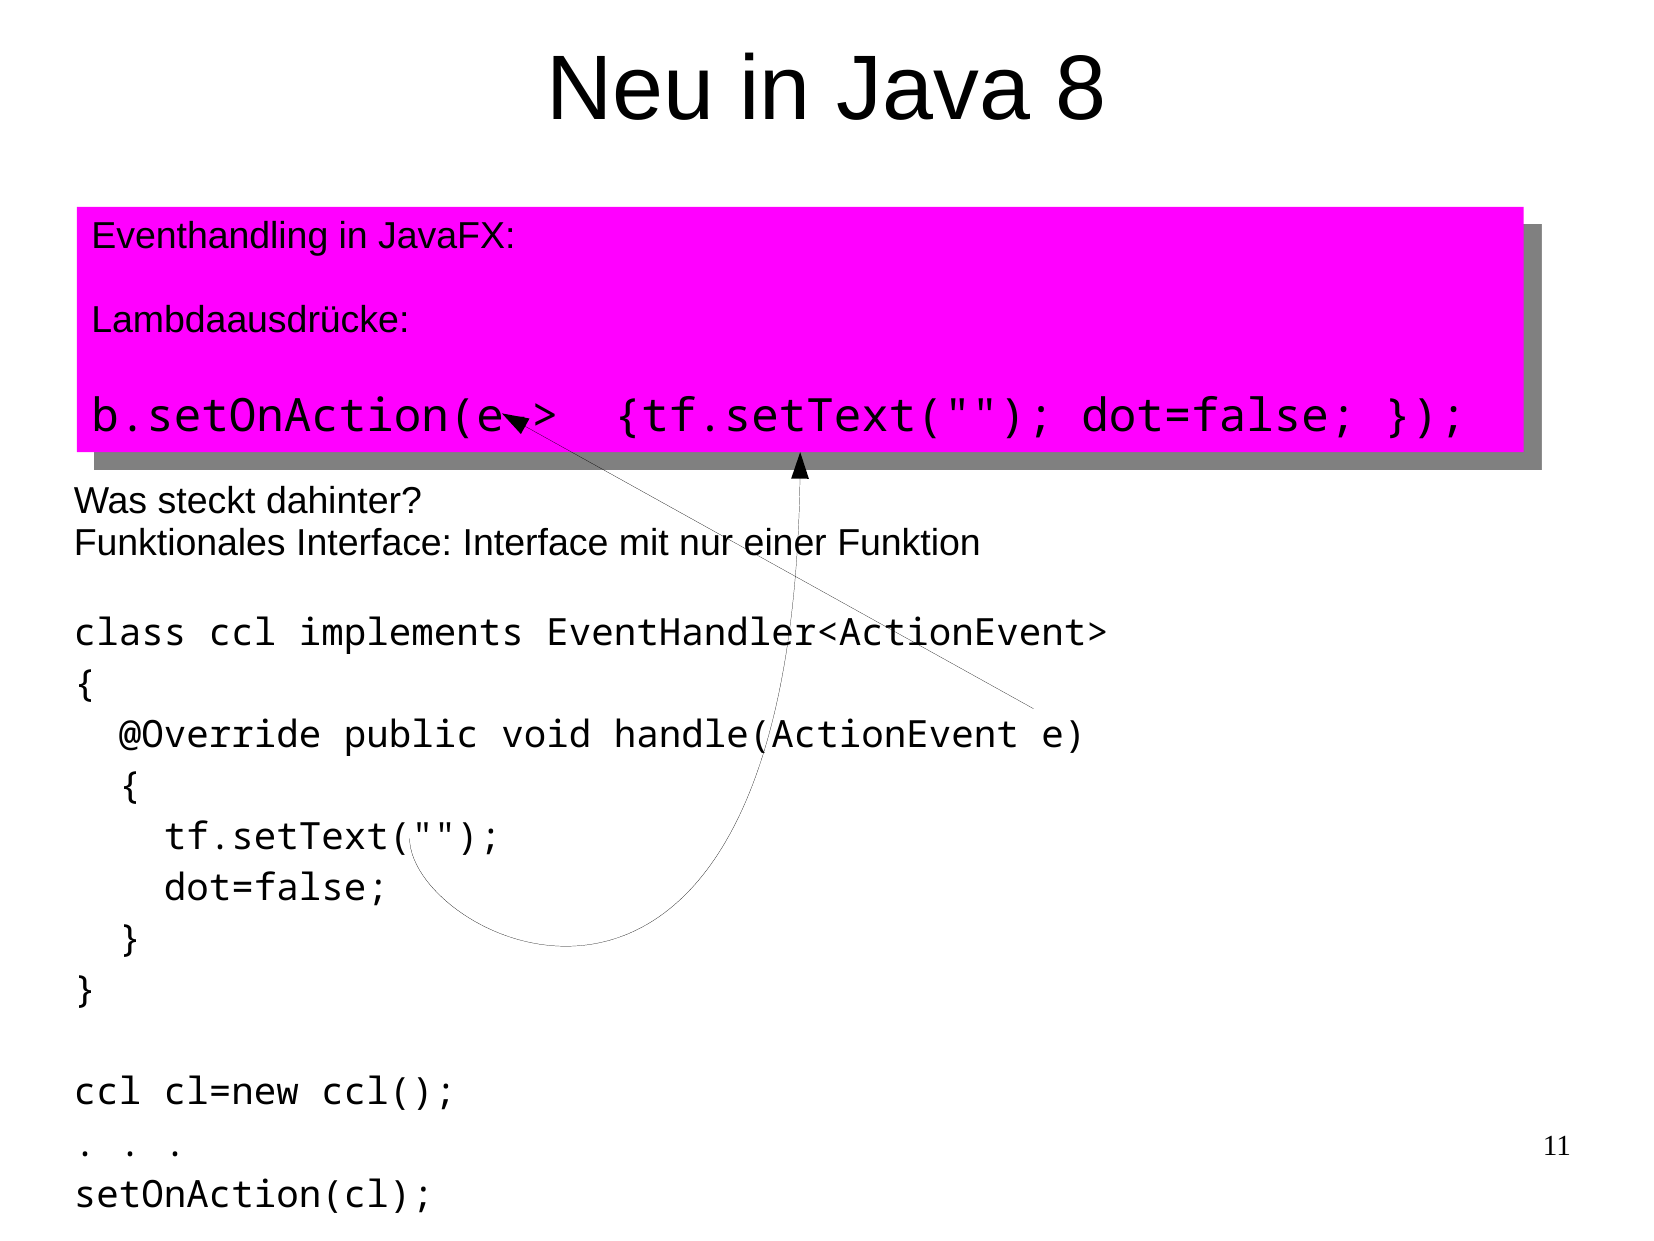

# Neu in Java 8
Eventhandling in JavaFX:
Lambdaausdrücke:
b.setOnAction(e-> {tf.setText(""); dot=false; });
Was steckt dahinter?
Funktionales Interface: Interface mit nur einer Funktion
class ccl implements EventHandler<ActionEvent>
{
 @Override public void handle(ActionEvent e)
 {
 tf.setText("");
 dot=false;
 }
}
ccl cl=new ccl();
. . .
setOnAction(cl);
11